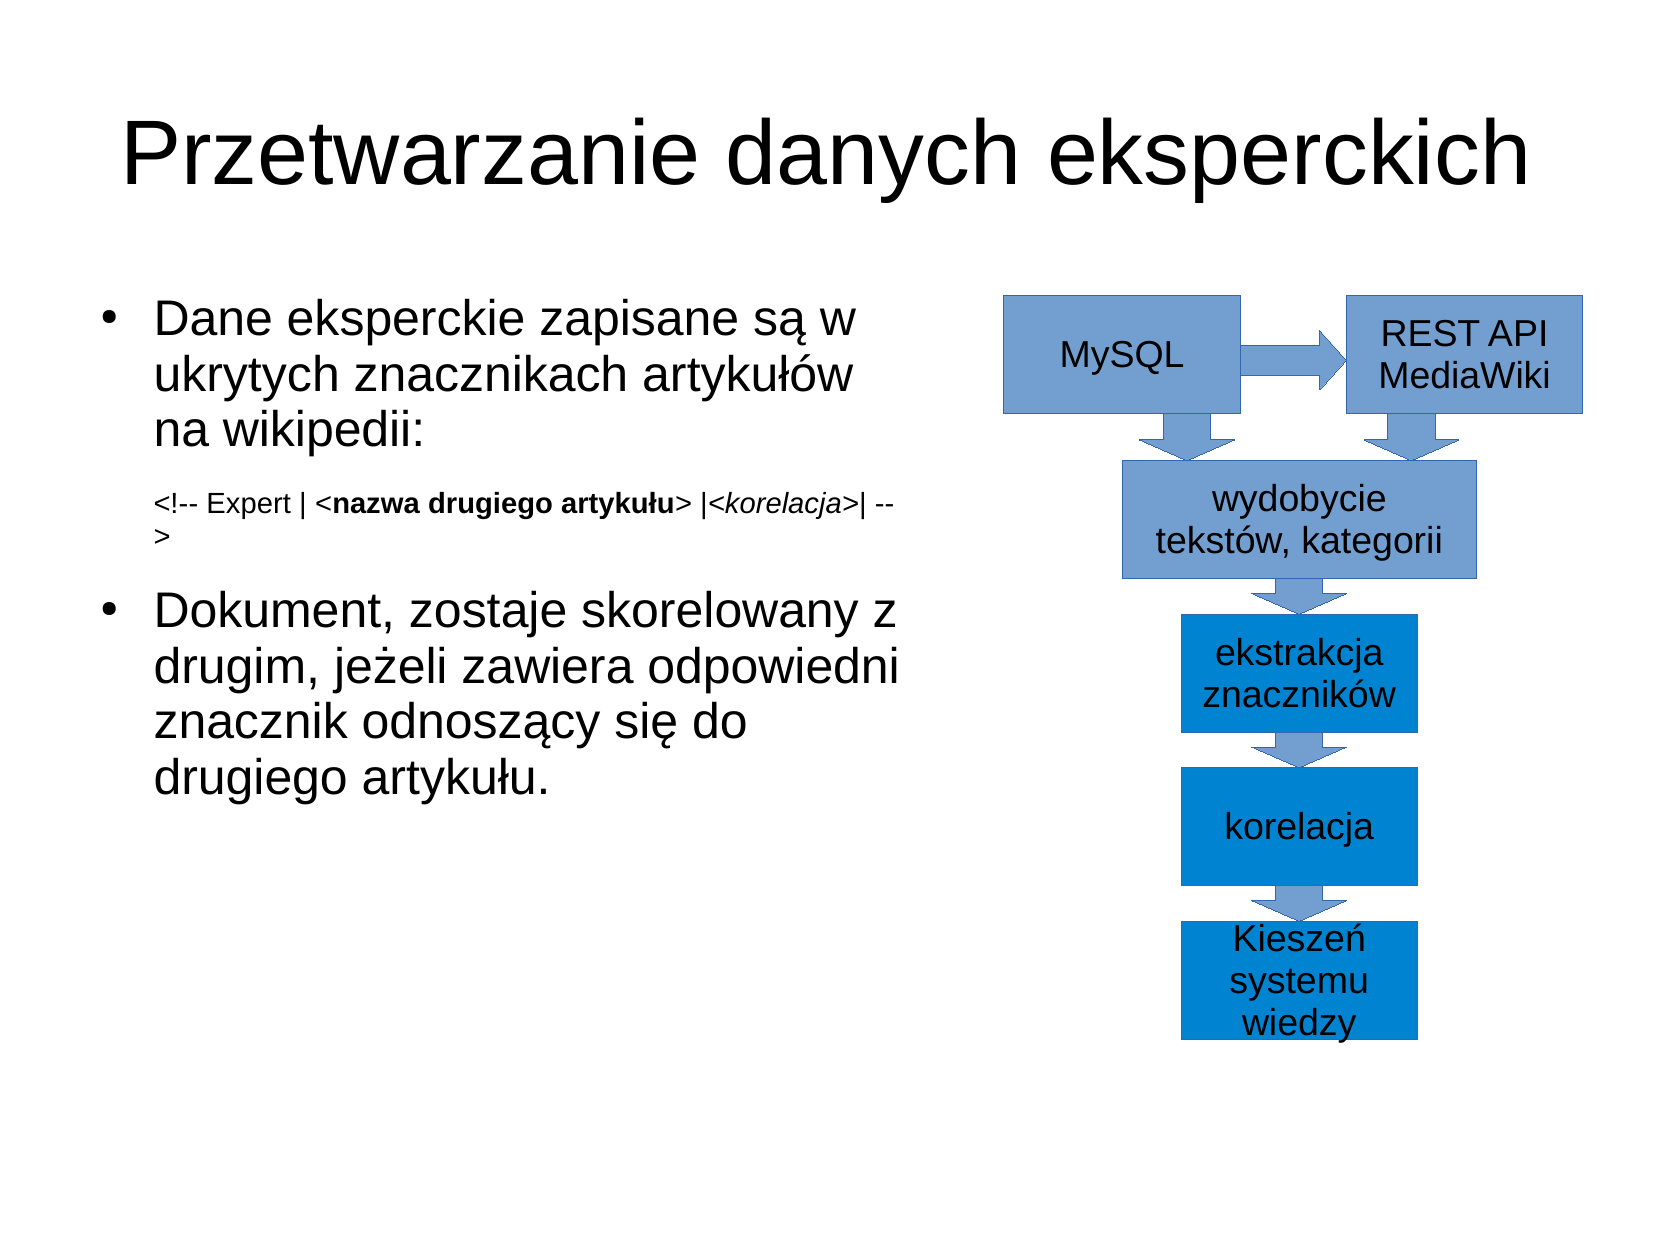

# Przetwarzanie danych eksperckich
Dane eksperckie zapisane są w ukrytych znacznikach artykułów na wikipedii:
<!-- Expert | <nazwa drugiego artykułu> |<korelacja>| -->
Dokument, zostaje skorelowany z drugim, jeżeli zawiera odpowiedni znacznik odnoszący się do drugiego artykułu.
MySQL
REST API
MediaWiki
wydobycie
tekstów, kategorii
ekstrakcja
znaczników
korelacja
Kieszeń
systemu
wiedzy